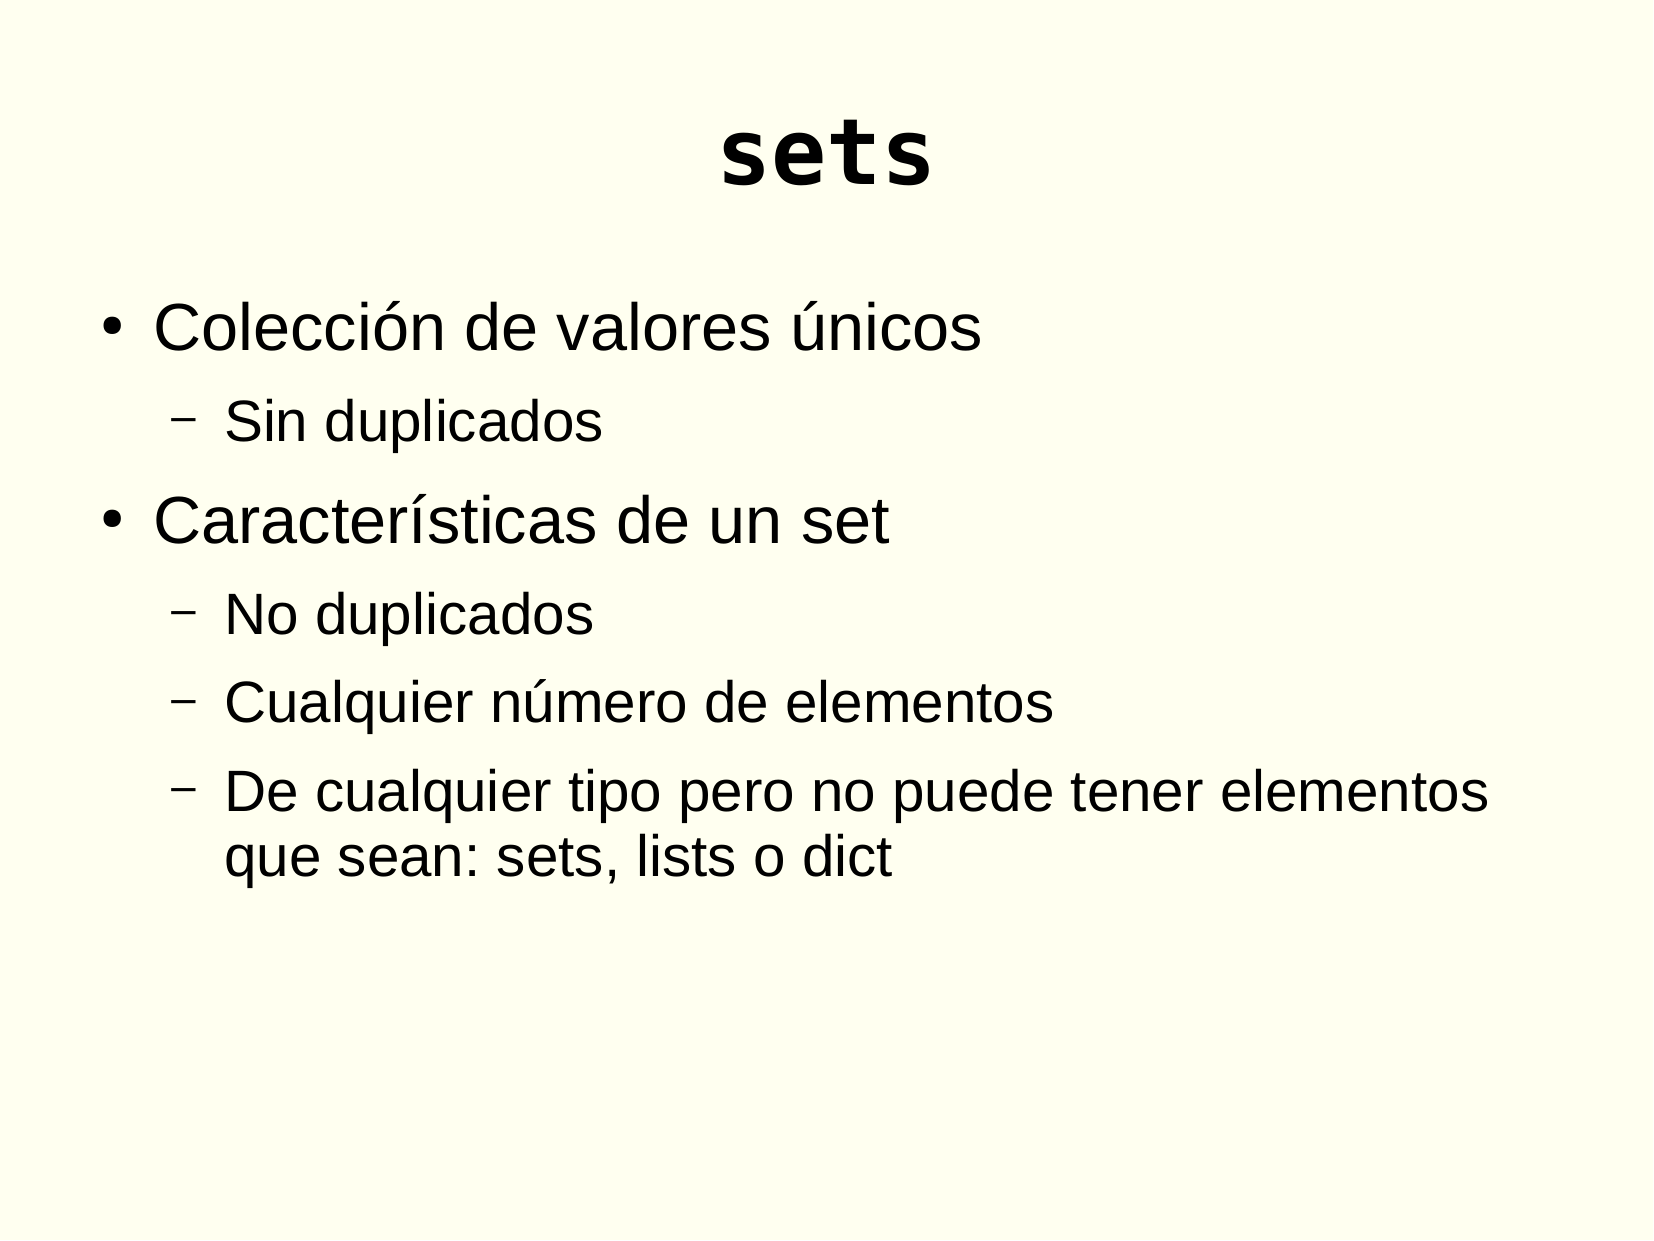

# sets
Colección de valores únicos
Sin duplicados
Características de un set
No duplicados
Cualquier número de elementos
De cualquier tipo pero no puede tener elementos que sean: sets, lists o dict